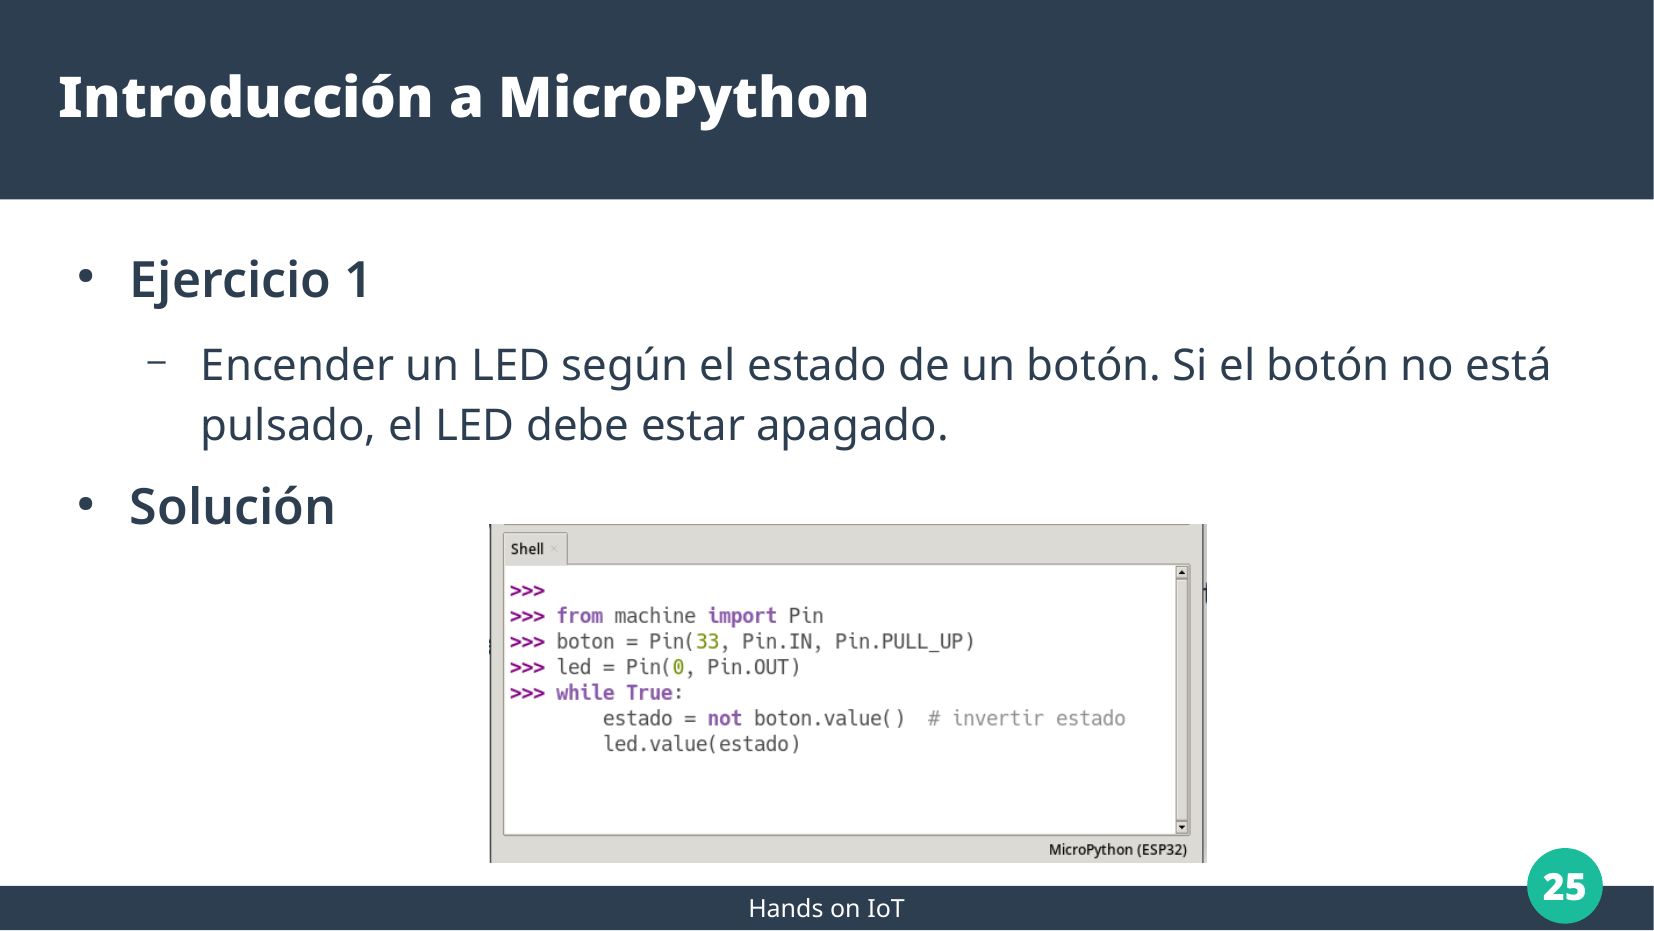

# Introducción a MicroPython
Ejercicio 1
Encender un LED según el estado de un botón. Si el botón no está pulsado, el LED debe estar apagado.
Solución
Hands on IoT